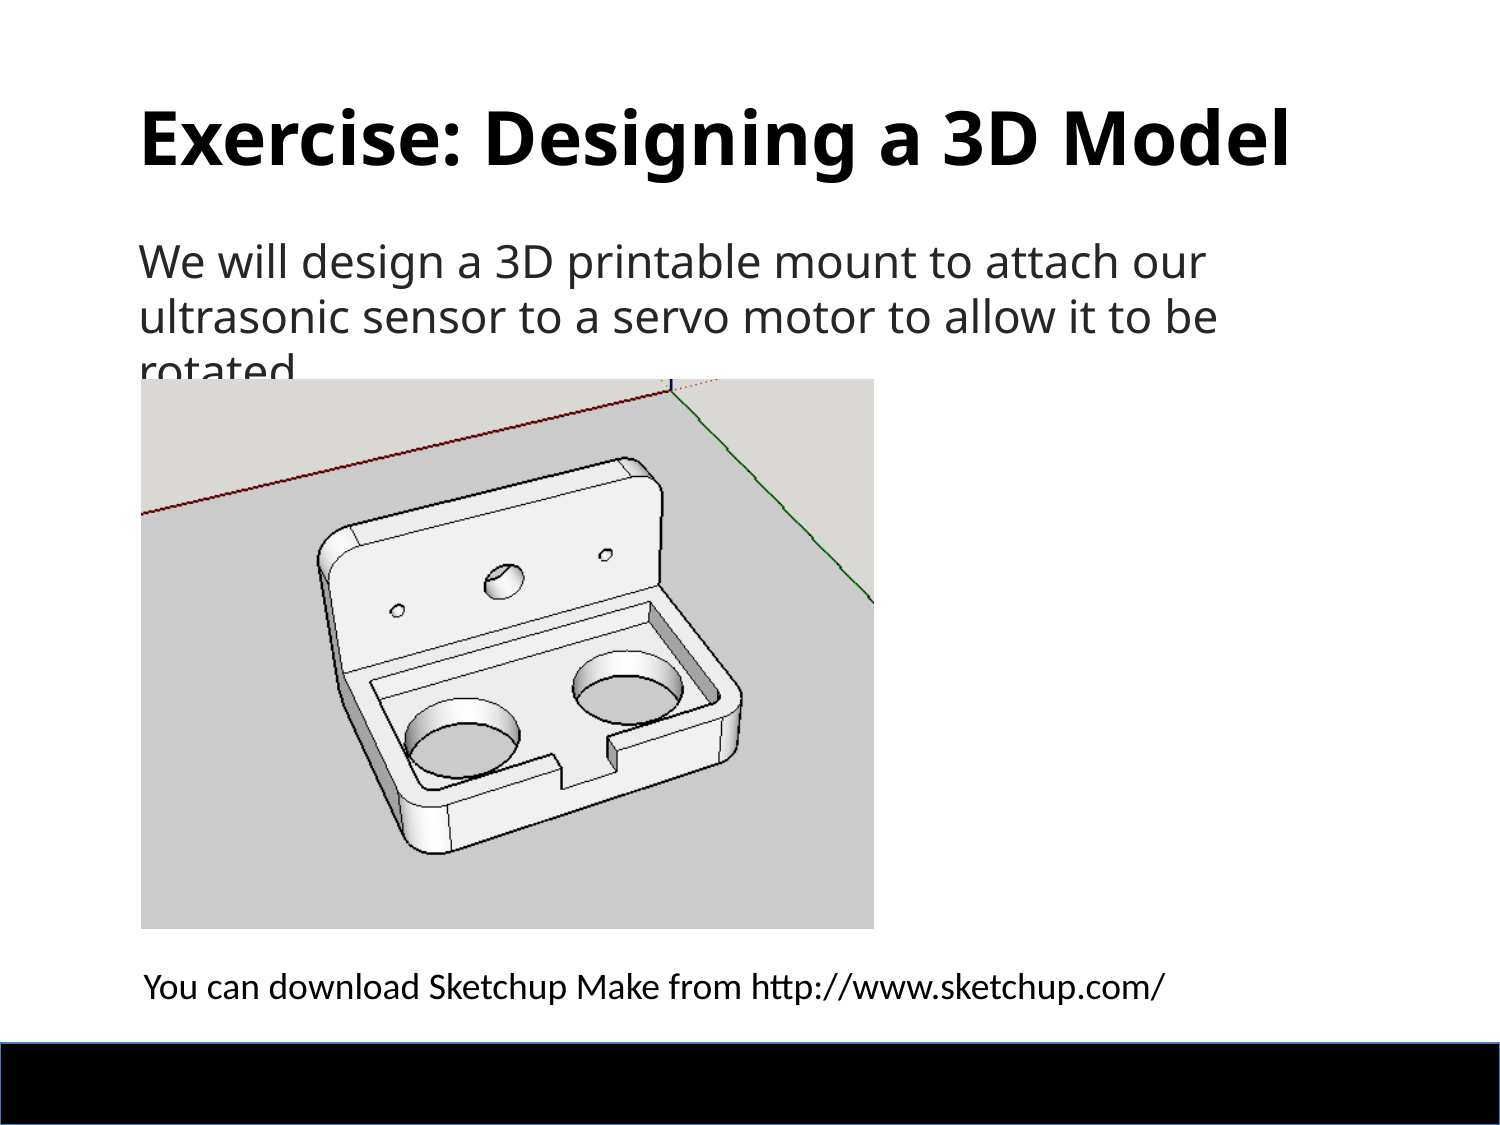

# Exercise: Designing a 3D Model
We will design a 3D printable mount to attach our ultrasonic sensor to a servo motor to allow it to be rotated
You can download Sketchup Make from http://www.sketchup.com/
Bits & Bots